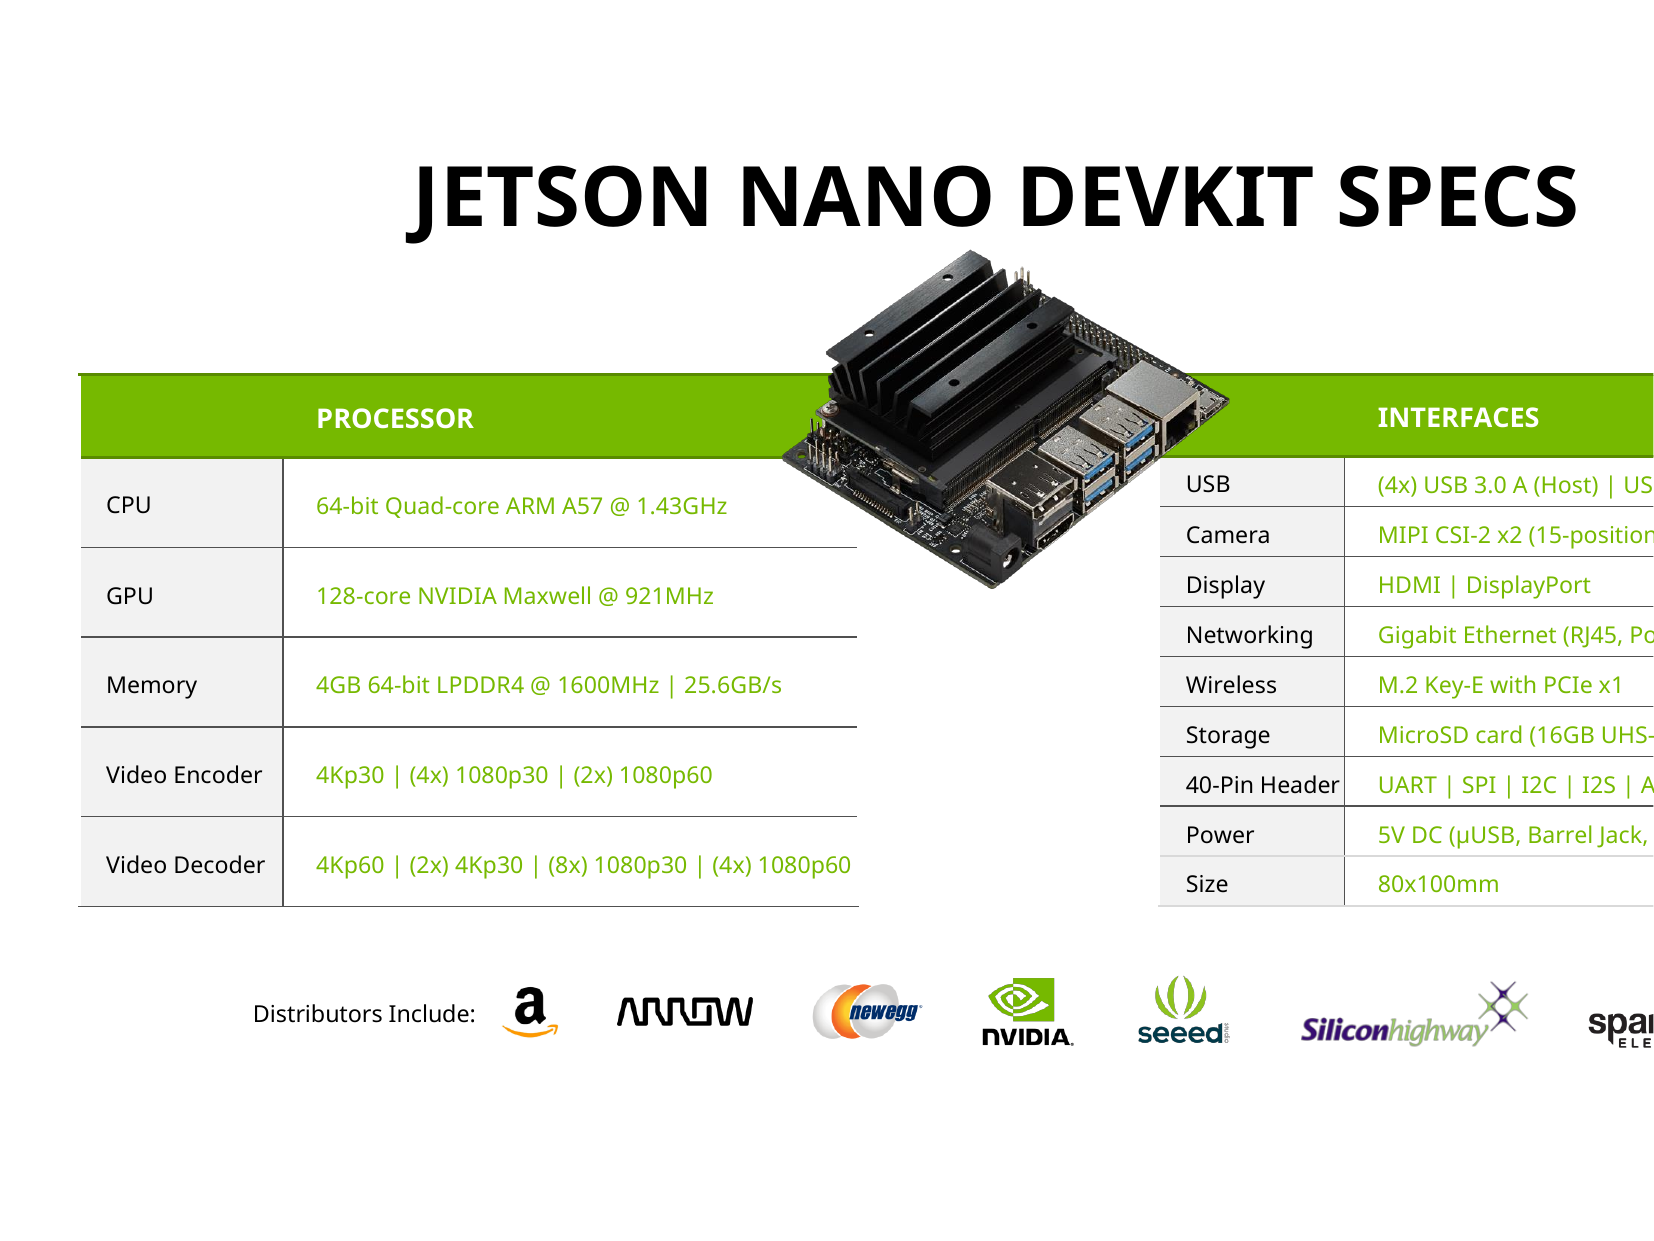

JETSON NANO DEVKIT SPECS
INTERFACES
PROCESSOR
USB
(4x) USB 3.0 A (Host) | USB 2.0 Micro B (Device)
CPU
64-bit Quad-core ARM A57 @ 1.43GHz
Camera
MIPI CSI-2 x2 (15-position Flex Connector)
Display
HDMI | DisplayPort
GPU
128-core NVIDIA Maxwell @ 921MHz
Networking
Gigabit Ethernet (RJ45, PoE)
Wireless
M.2 Key-E with PCIe x1
Memory
4GB 64-bit LPDDR4 @ 1600MHz | 25.6GB/s
Storage
MicroSD card (16GB UHS-1 recommended minimum)
Video Encoder
4Kp30 | (4x) 1080p30 | (2x) 1080p60
40-Pin Header
UART | SPI | I2C | I2S | Audio Clock | GPIOs
Power
5V DC (µUSB, Barrel Jack, PoE) - 5W | 10W
Video Decoder
4Kp60 | (2x) 4Kp30 | (8x) 1080p30 | (4x) 1080p60
Size
80x100mm
Distributors Include:
5